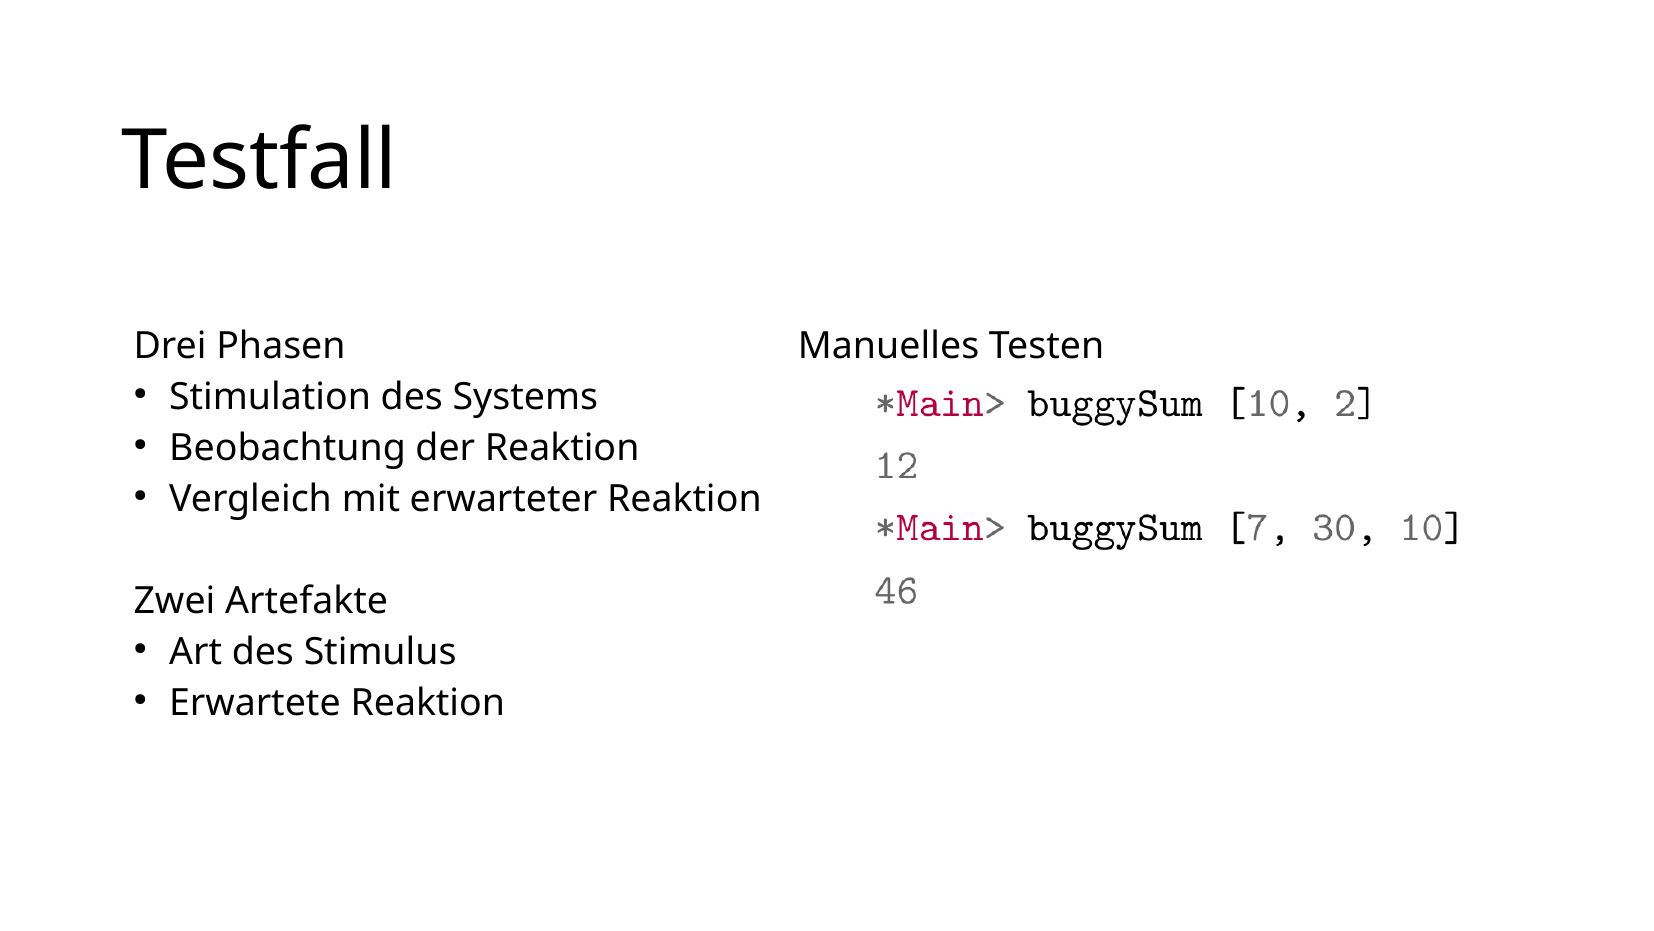

Testfall
Drei Phasen							Manuelles Testen
Stimulation des Systems
Beobachtung der Reaktion
Vergleich mit erwarteter Reaktion
Zwei Artefakte
Art des Stimulus
Erwartete Reaktion